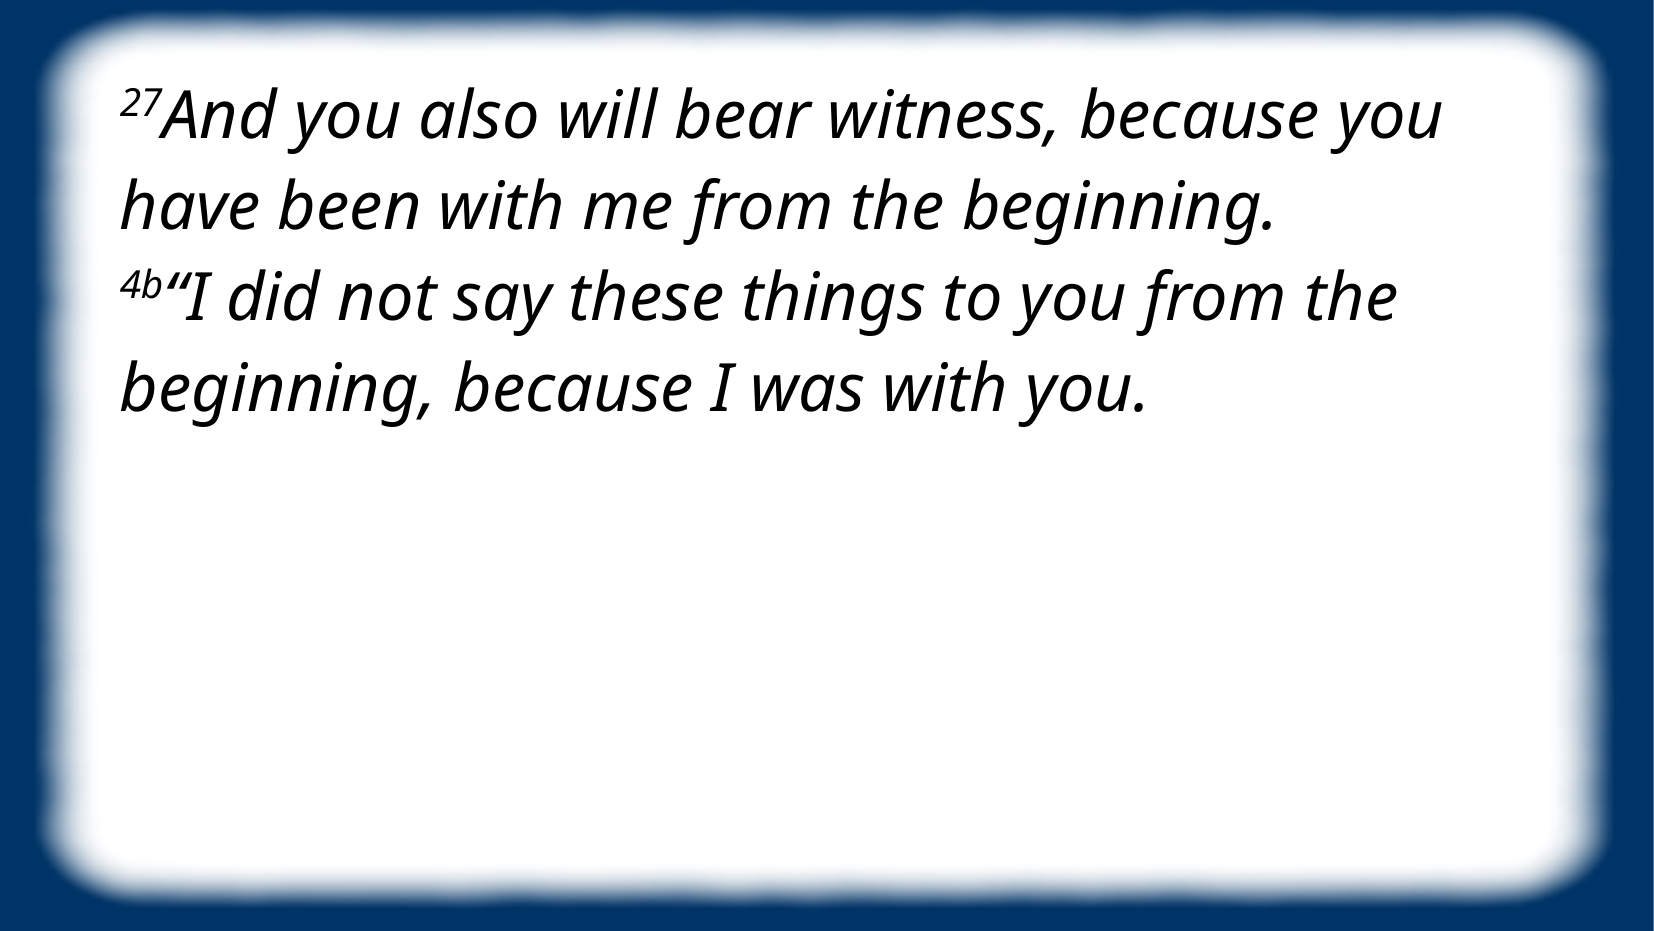

27And you also will bear witness, because you have been with me from the beginning.
4b“I did not say these things to you from the beginning, because I was with you.